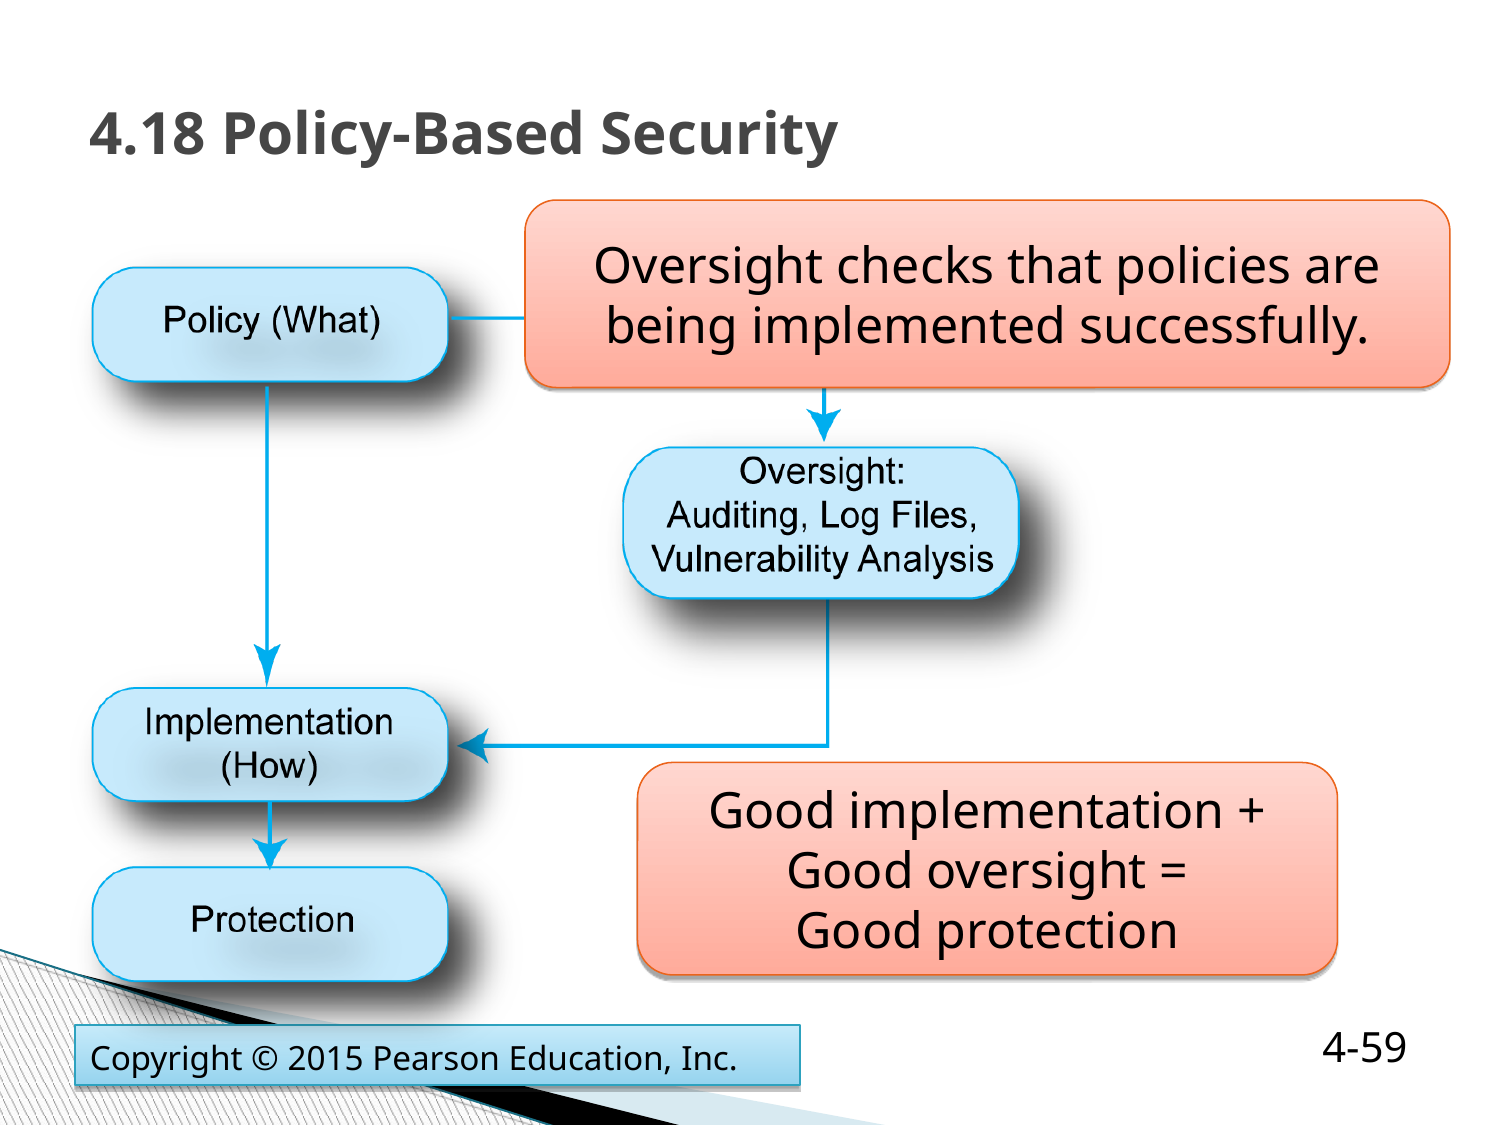

# 4.18 Policy-Based Security
Oversight checks that policies are being implemented successfully.
Good implementation +
Good oversight =
Good protection
Copyright © 2015 Pearson Education, Inc.